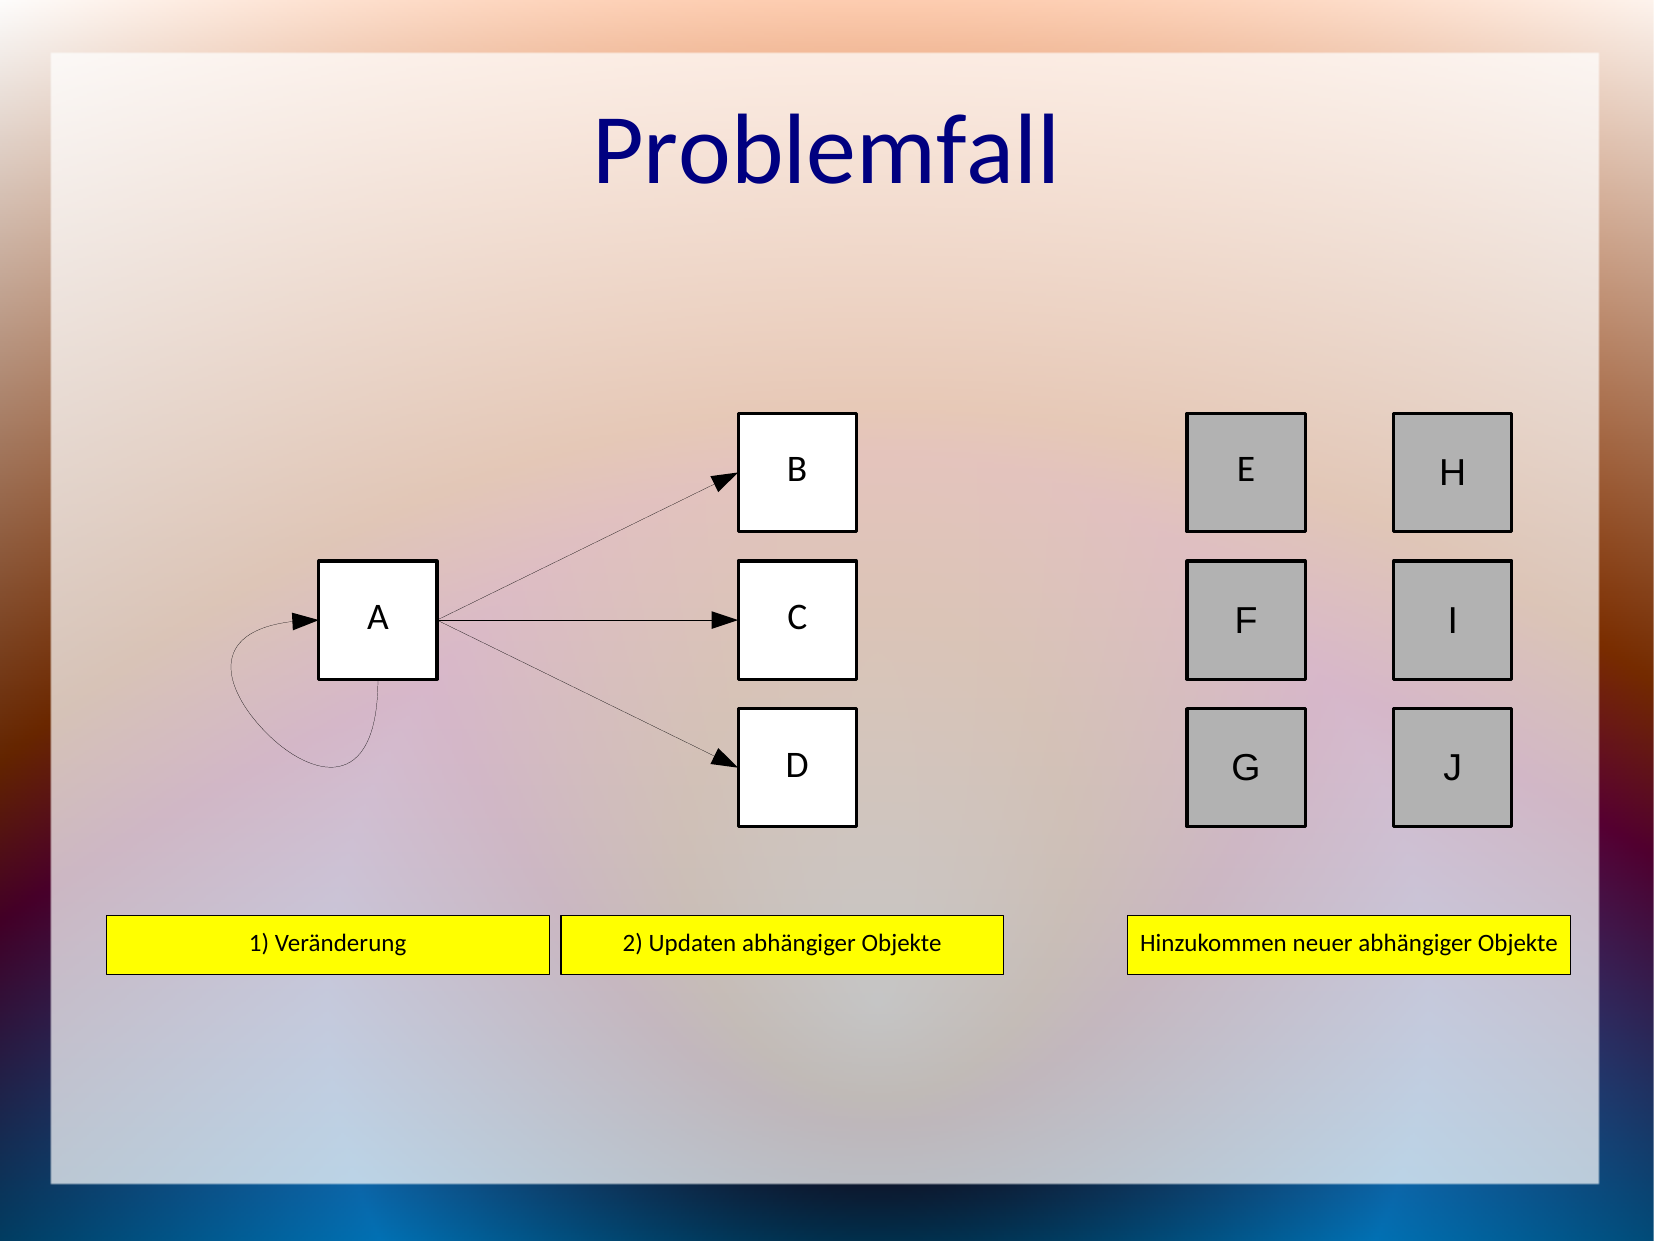

# Problemfall
B
E
H
A
C
F
I
D
G
J
1) Veränderung
2) Updaten abhängiger Objekte
Hinzukommen neuer abhängiger Objekte